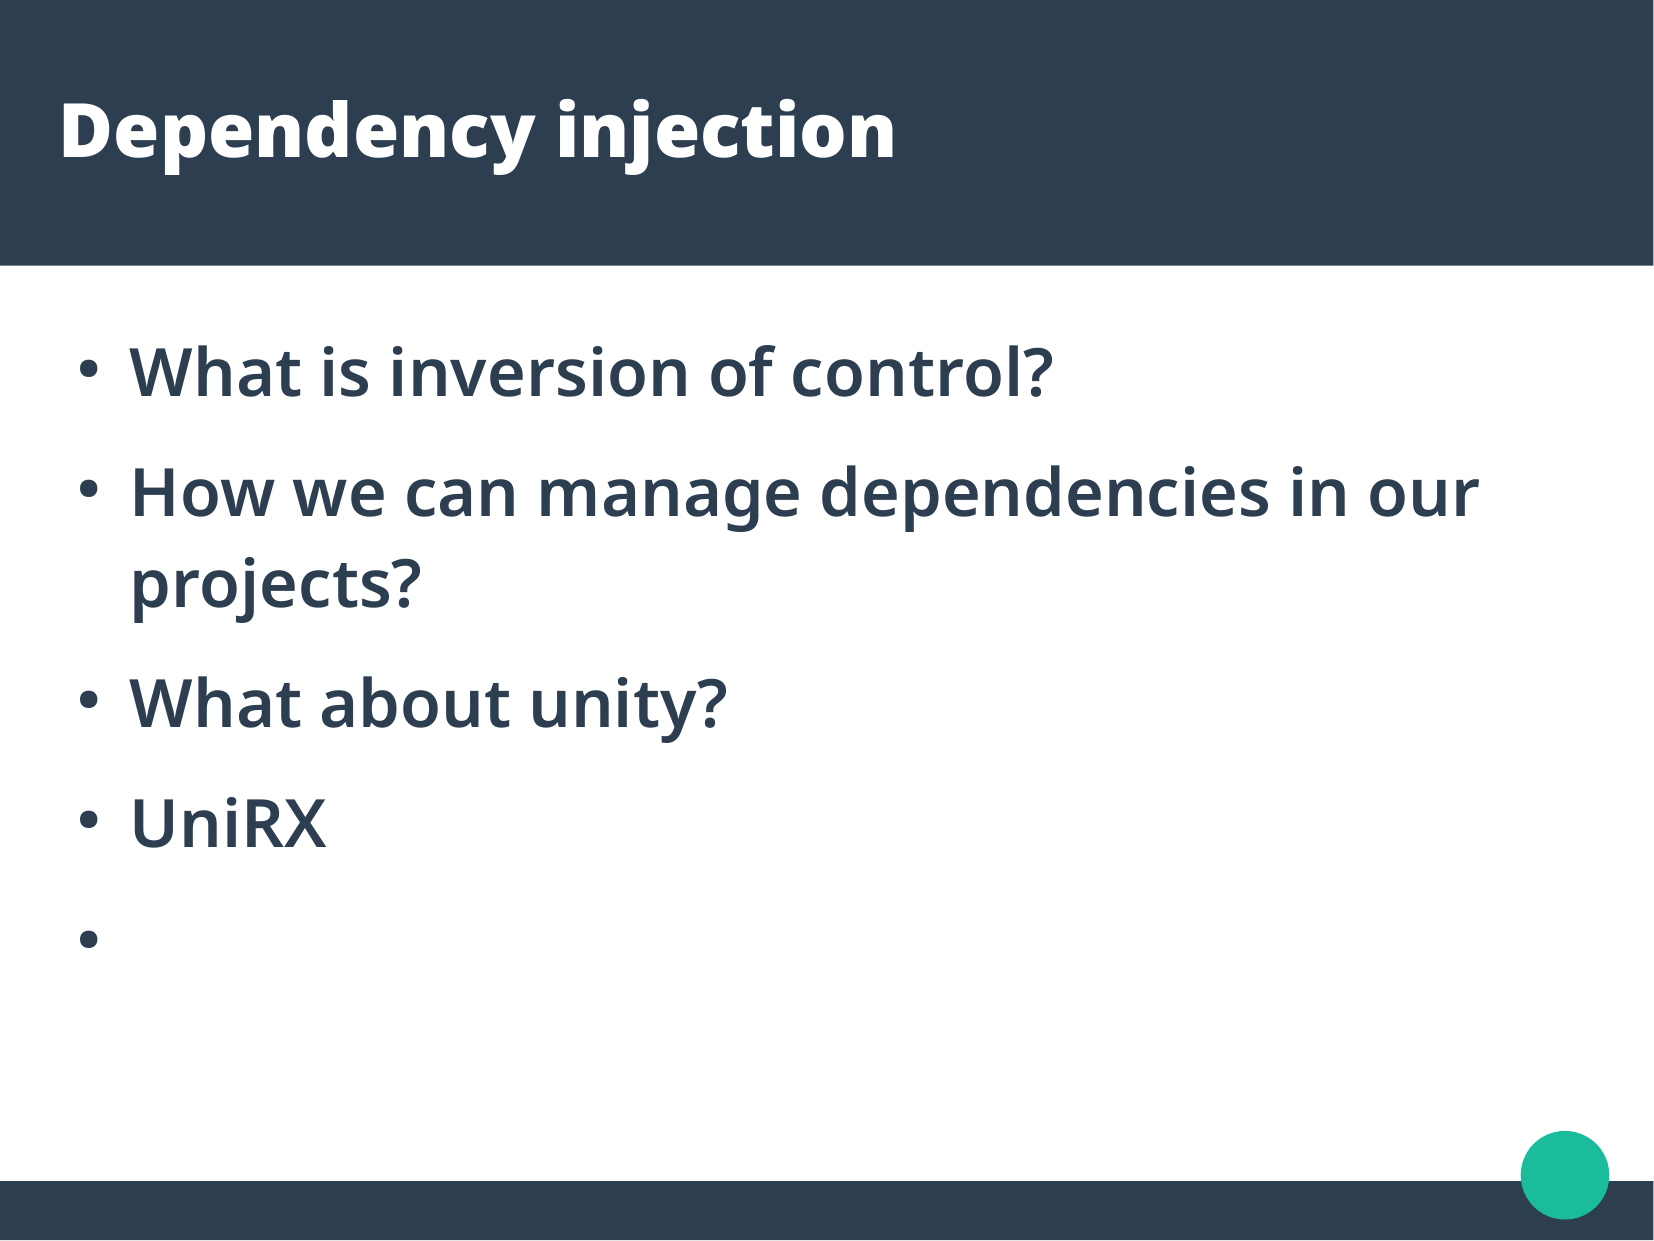

# Dependency injection
What is inversion of control?
How we can manage dependencies in our projects?
What about unity?
UniRX